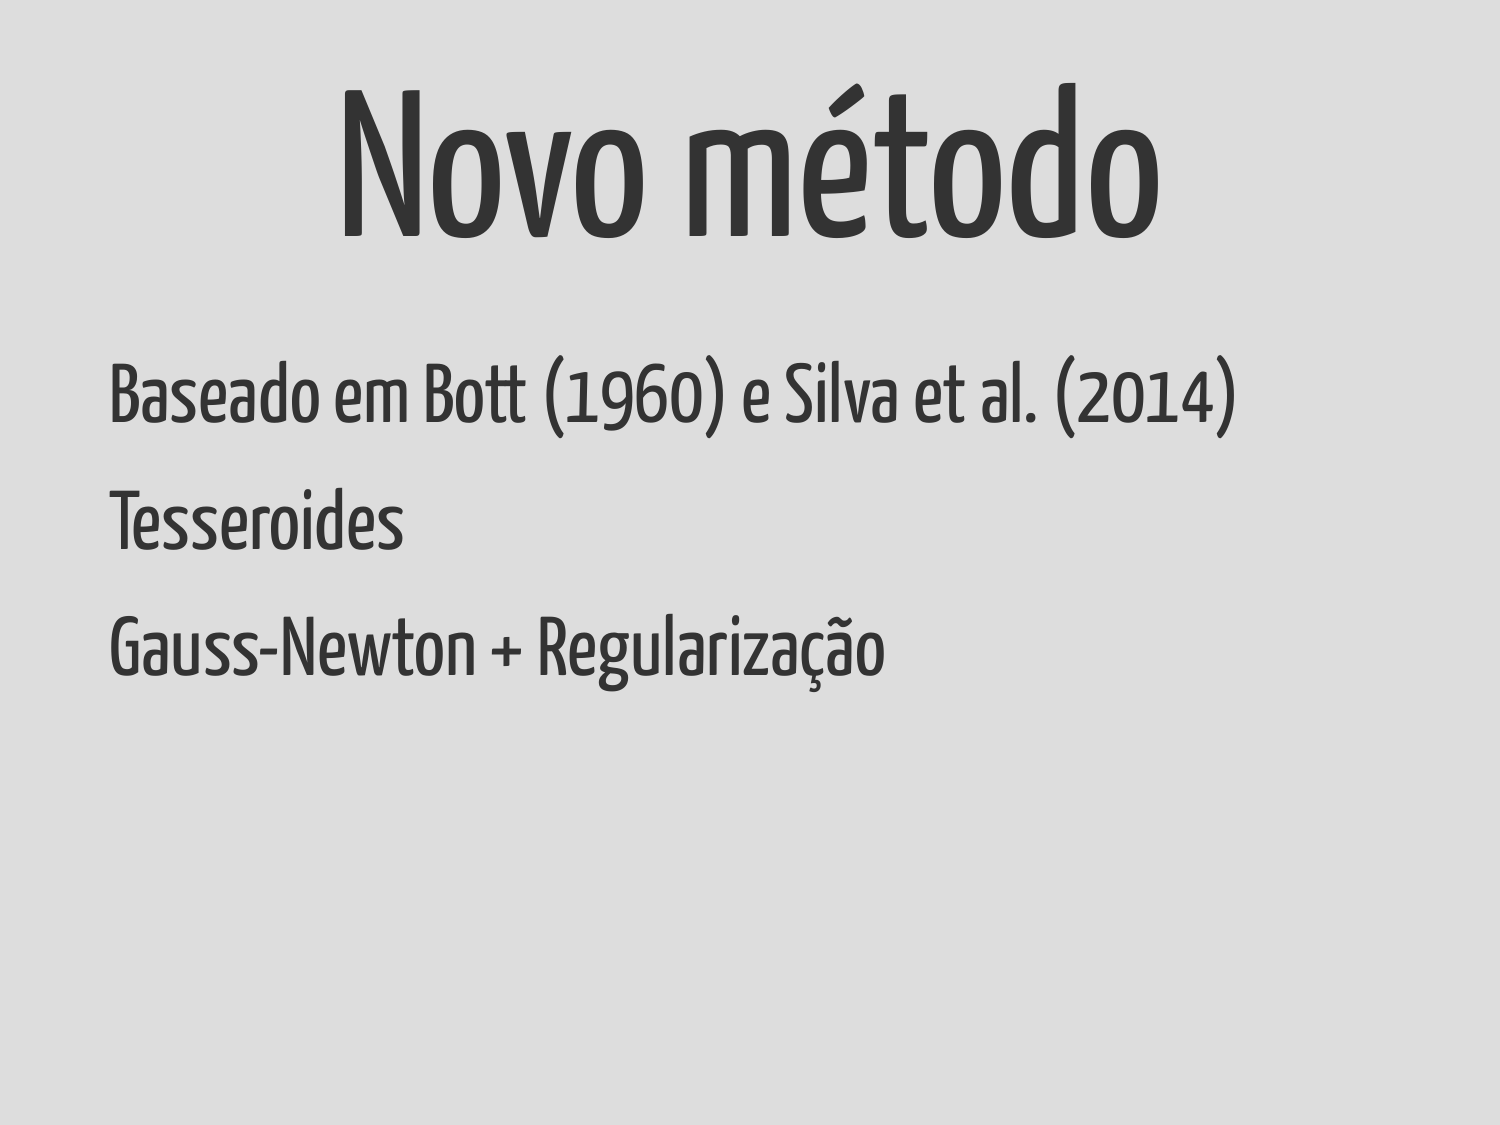

# Novo método
Baseado em Bott (1960) e Silva et al. (2014)
Tesseroides
Gauss-Newton + Regularização
Matrizes esparsas
Validação cruzada
href